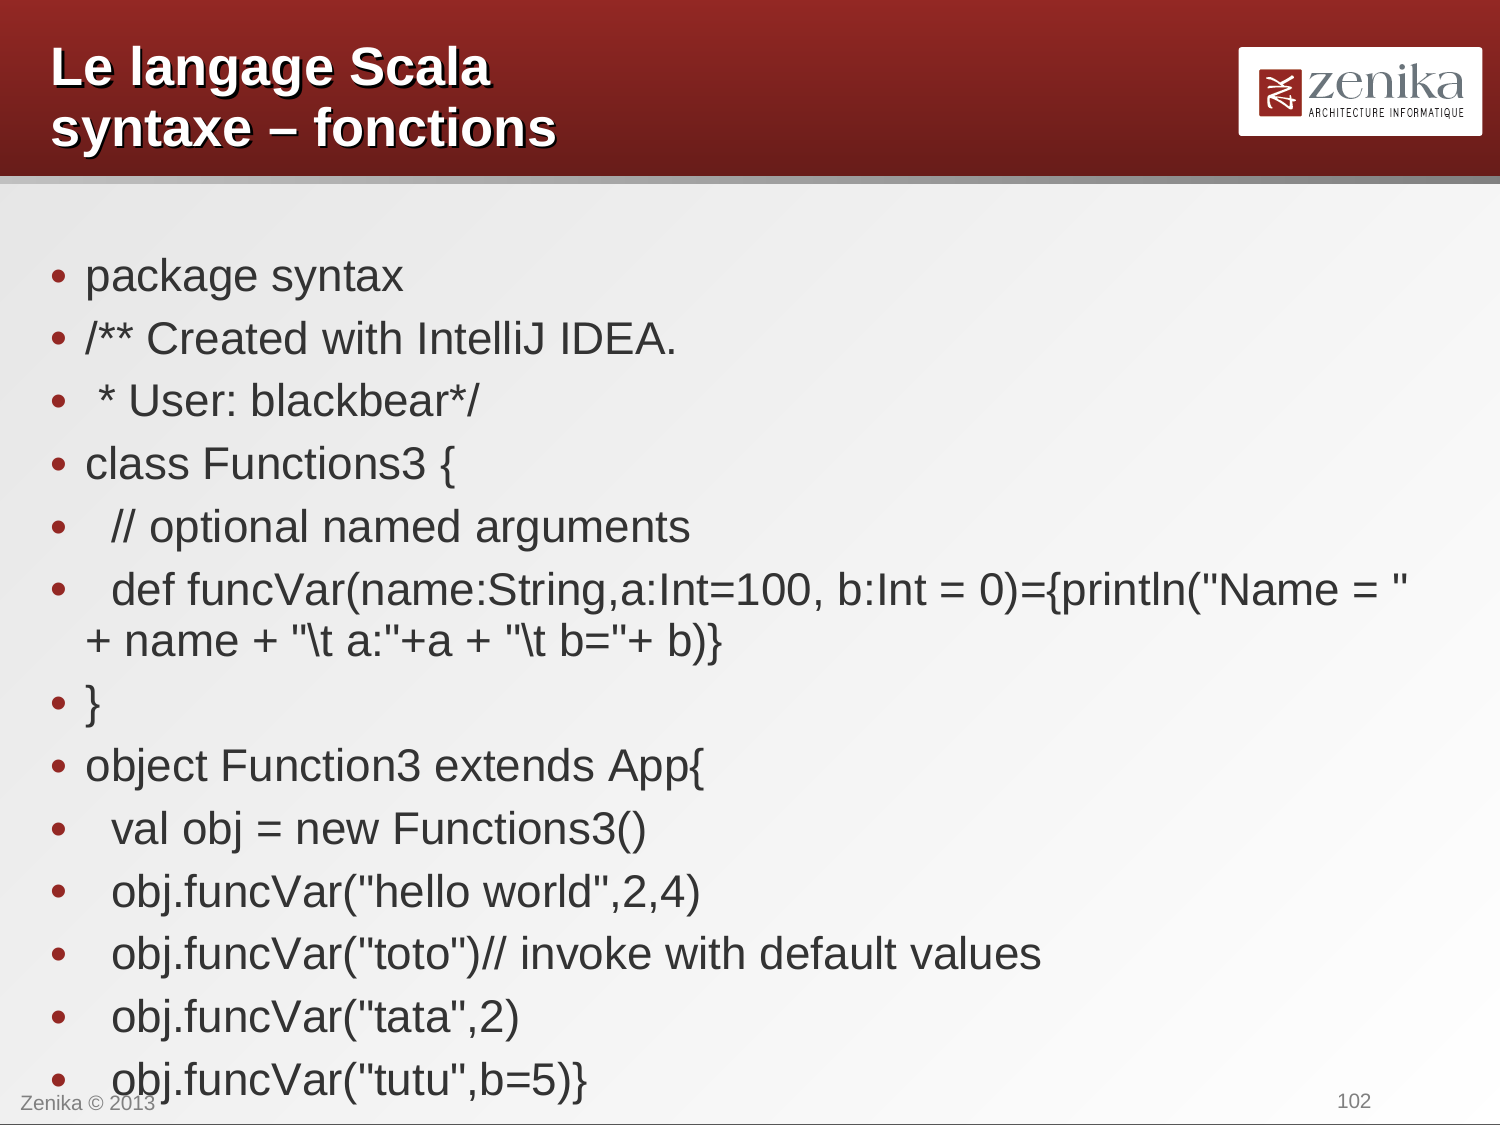

# Le langage Scala syntaxe – fonctions
package syntax
/** Created with IntelliJ IDEA.
 * User: blackbear*/
class Functions3 {
 // optional named arguments
 def funcVar(name:String,a:Int=100, b:Int = 0)={println("Name = " + name + "\t a:"+a + "\t b="+ b)}
}
object Function3 extends App{
 val obj = new Functions3()
 obj.funcVar("hello world",2,4)
 obj.funcVar("toto")// invoke with default values
 obj.funcVar("tata",2)
 obj.funcVar("tutu",b=5)}